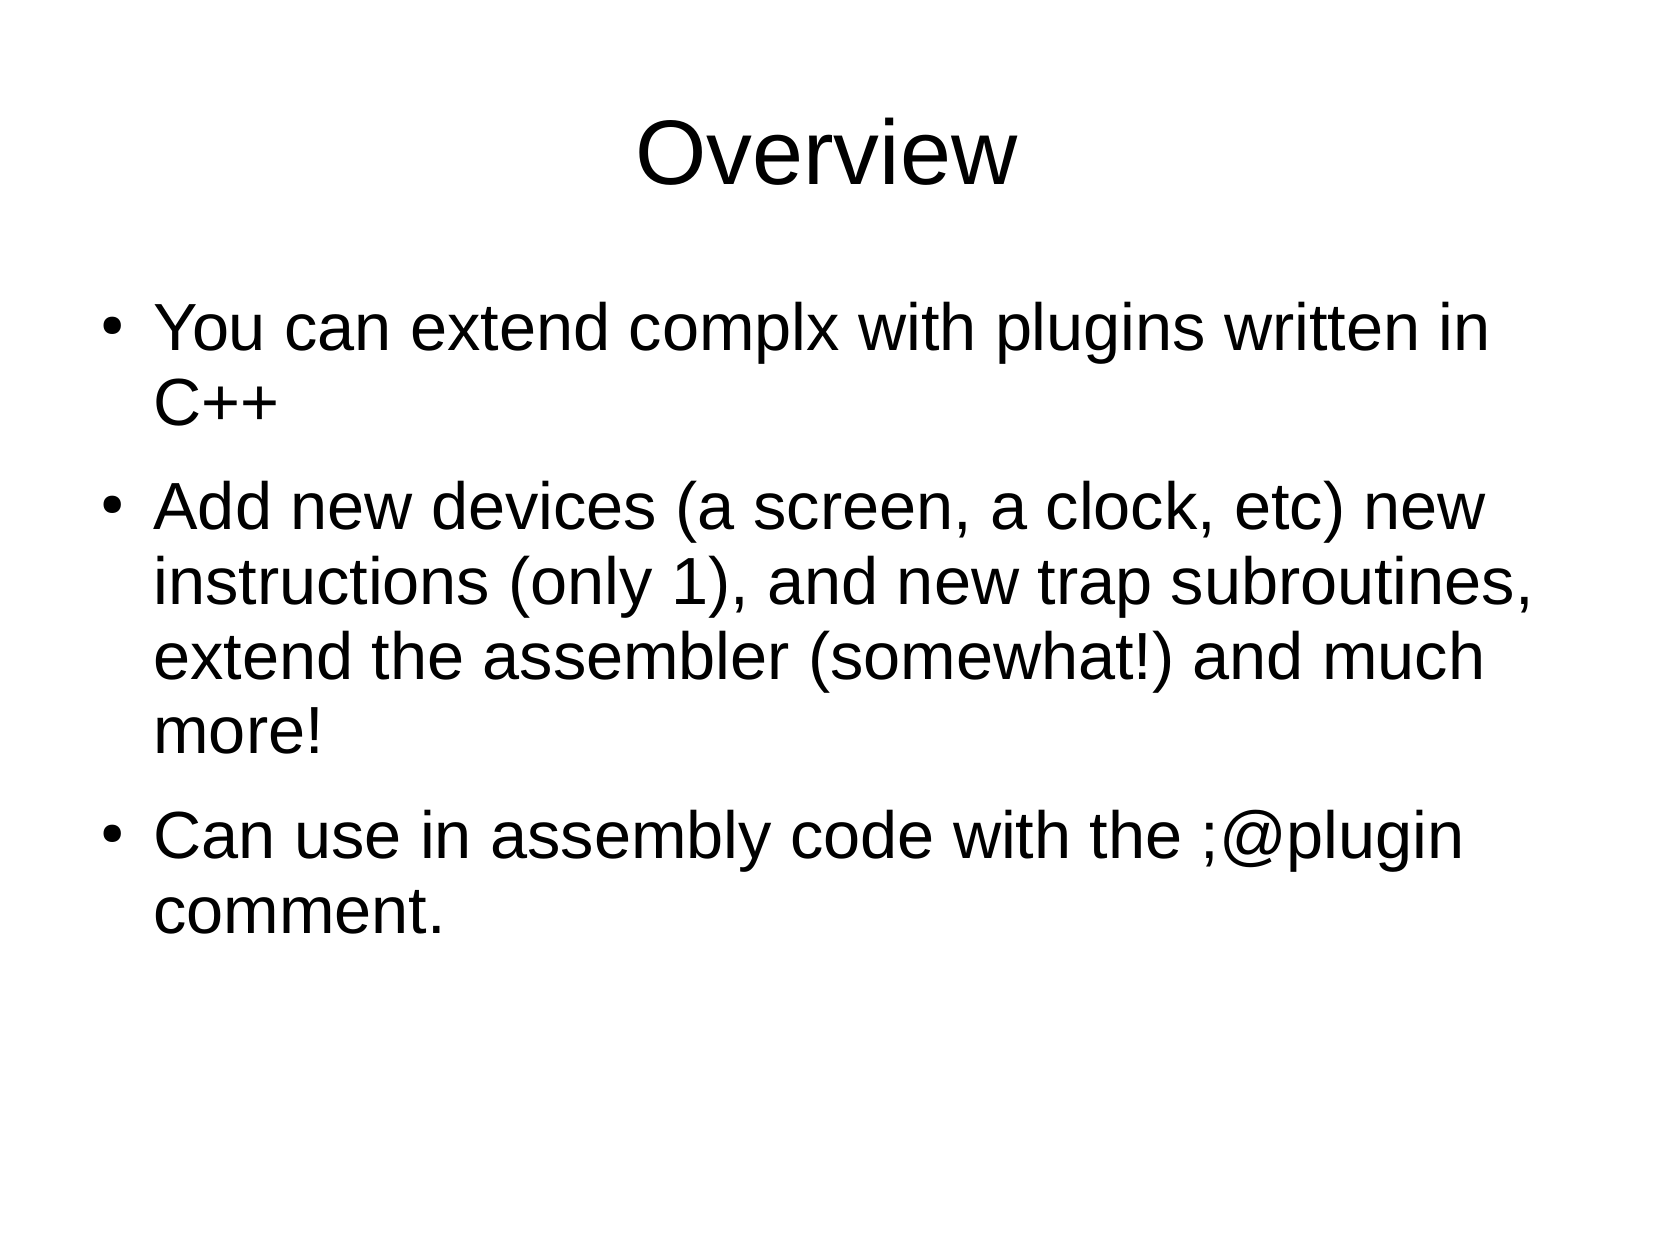

# Overview
You can extend complx with plugins written in C++
Add new devices (a screen, a clock, etc) new instructions (only 1), and new trap subroutines, extend the assembler (somewhat!) and much more!
Can use in assembly code with the ;@plugin comment.